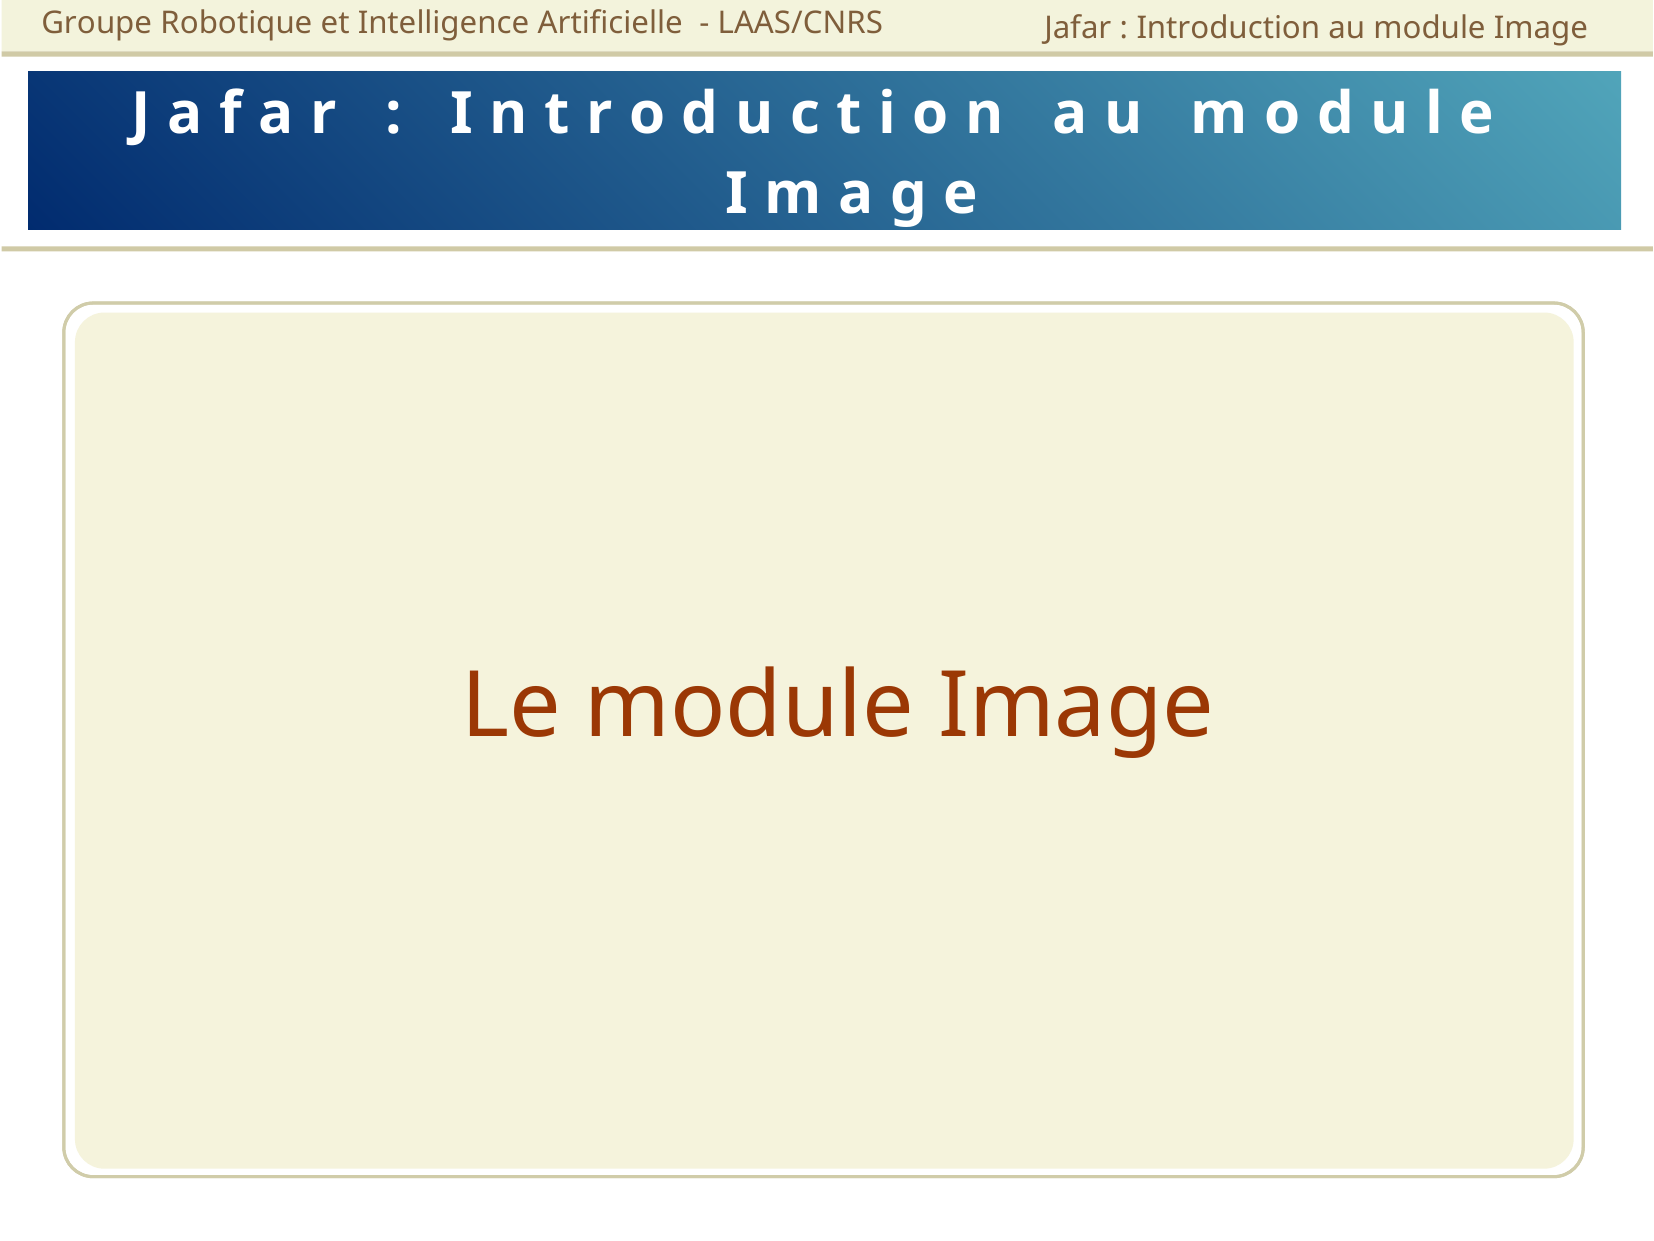

# Jafar : Introduction au module Image
Le module Image